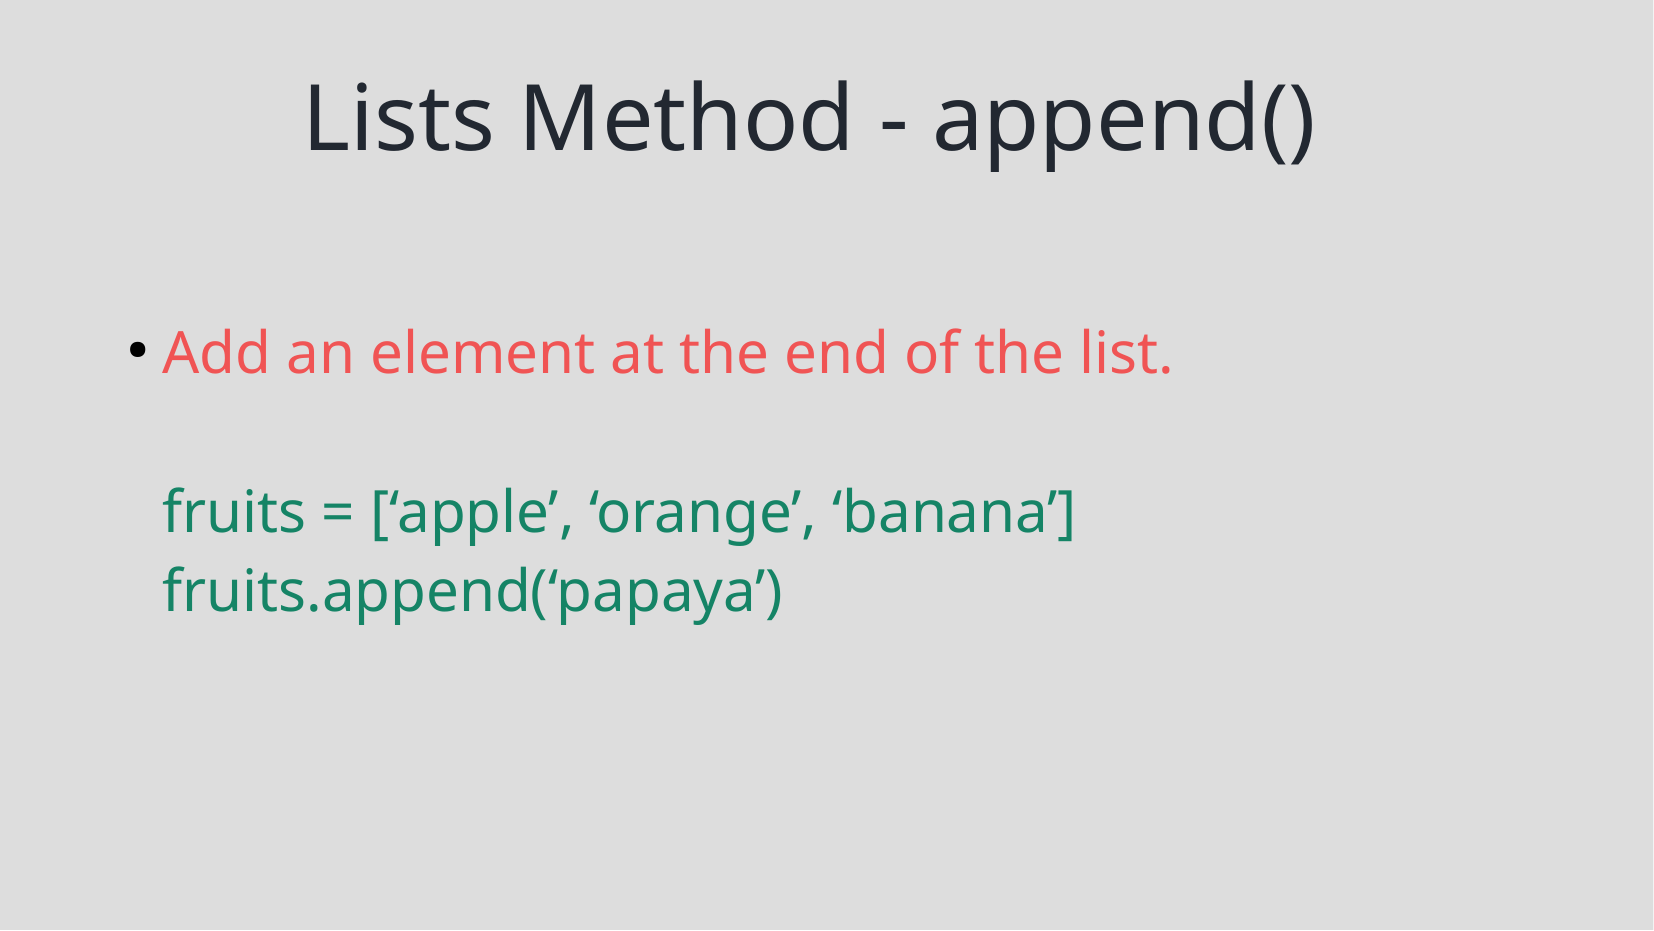

# Lists Method - append()
Add an element at the end of the list.
fruits = [‘apple’, ‘orange’, ‘banana’]
fruits.append(‘papaya’)